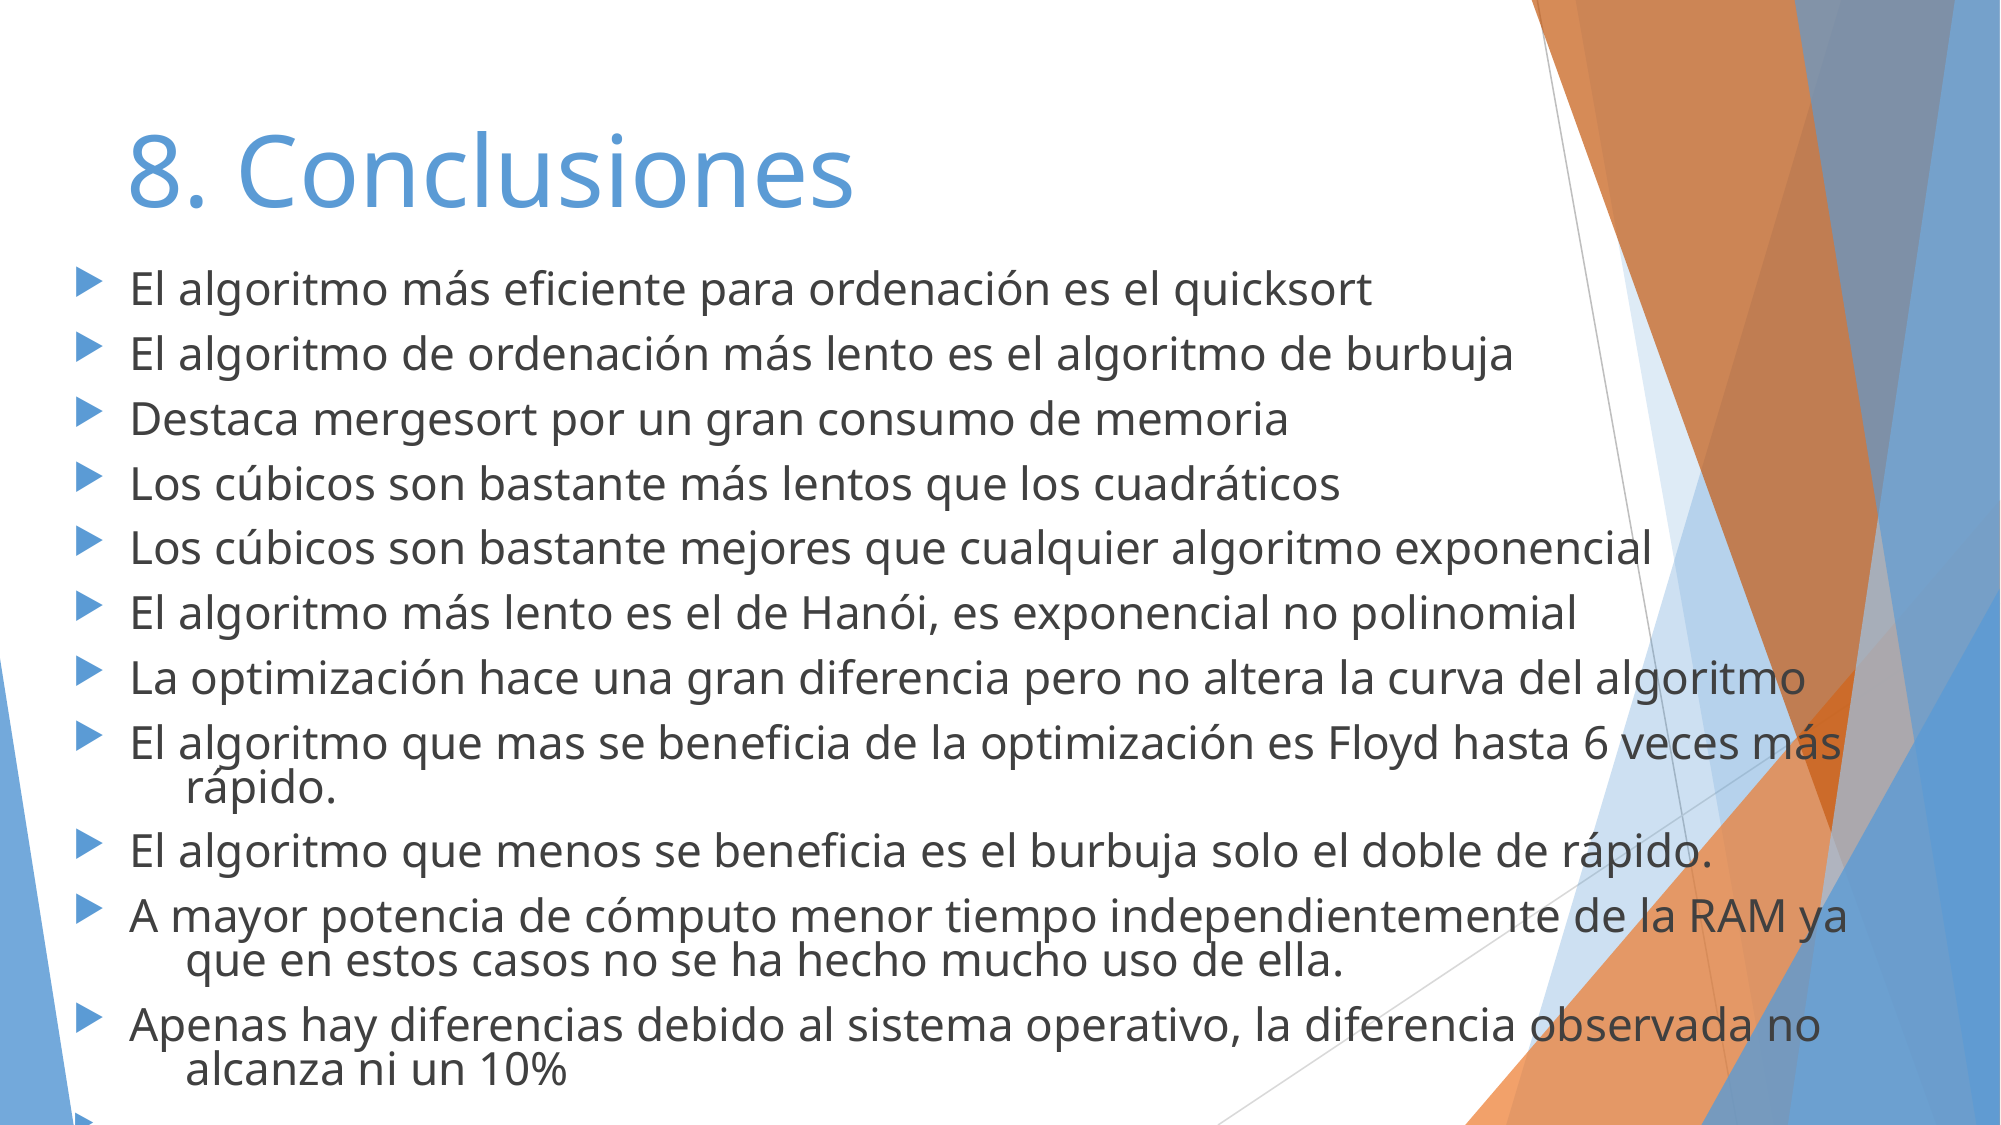

# 8. Conclusiones
El algoritmo más eficiente para ordenación es el quicksort
El algoritmo de ordenación más lento es el algoritmo de burbuja
Destaca mergesort por un gran consumo de memoria
Los cúbicos son bastante más lentos que los cuadráticos
Los cúbicos son bastante mejores que cualquier algoritmo exponencial
El algoritmo más lento es el de Hanói, es exponencial no polinomial
La optimización hace una gran diferencia pero no altera la curva del algoritmo
El algoritmo que mas se beneficia de la optimización es Floyd hasta 6 veces más rápido.
El algoritmo que menos se beneficia es el burbuja solo el doble de rápido.
A mayor potencia de cómputo menor tiempo independientemente de la RAM ya que en estos casos no se ha hecho mucho uso de ella.
Apenas hay diferencias debido al sistema operativo, la diferencia observada no alcanza ni un 10%